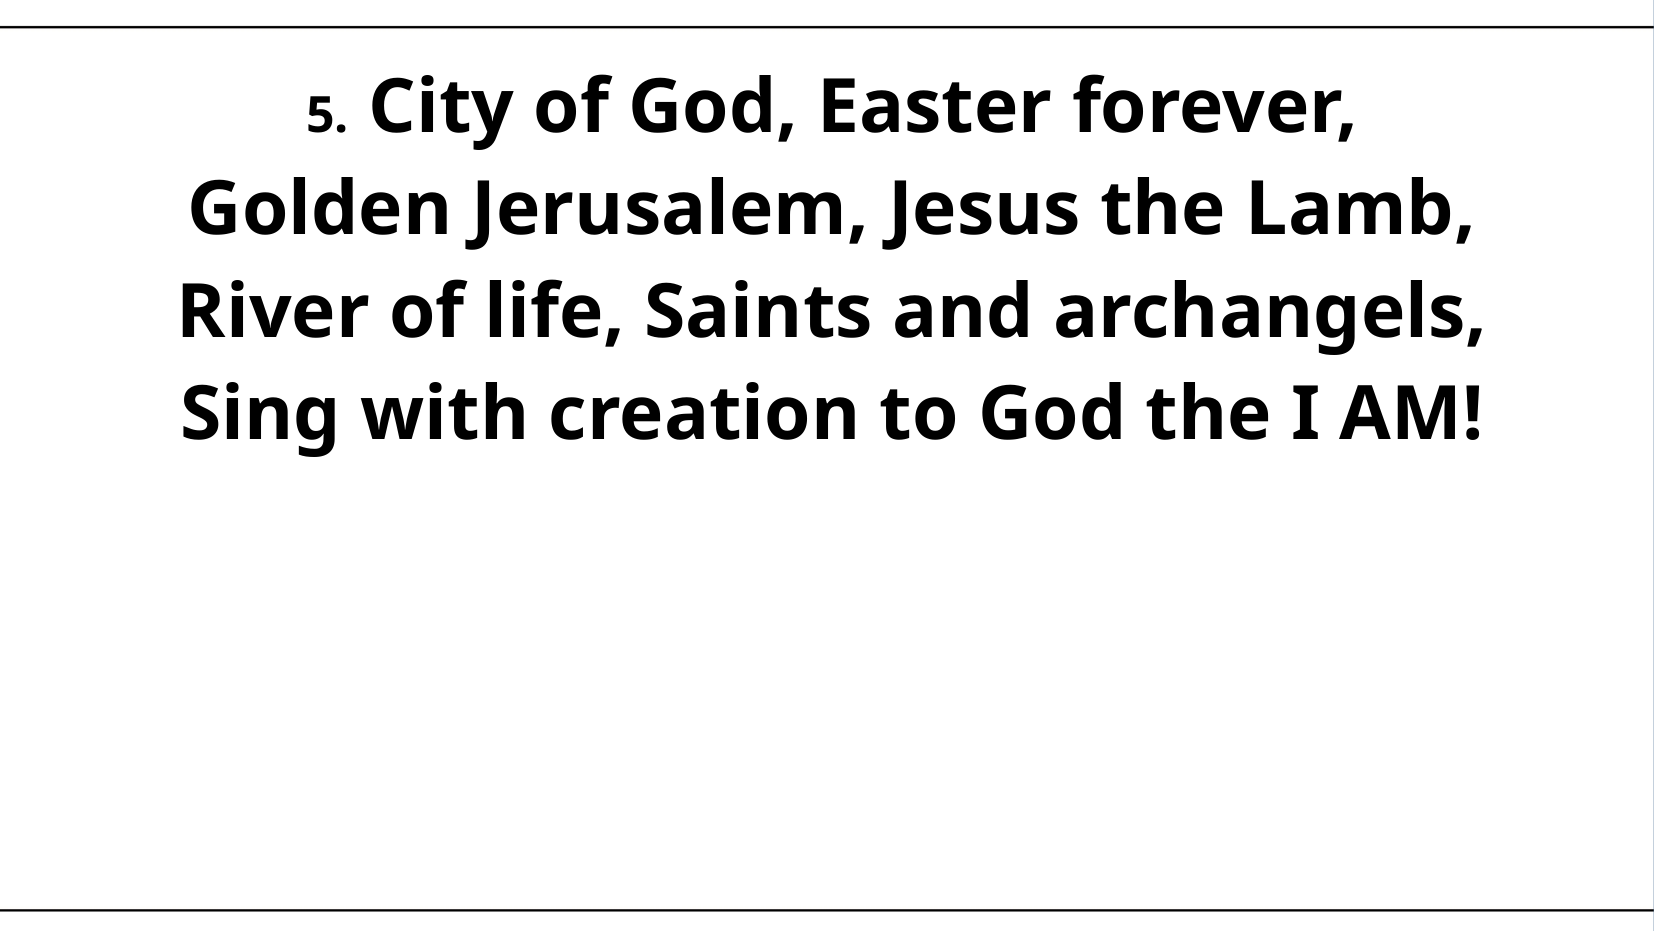

5. City of God, Easter forever,
Golden Jerusalem, Jesus the Lamb,
River of life, Saints and archangels,
Sing with creation to God the I AM!